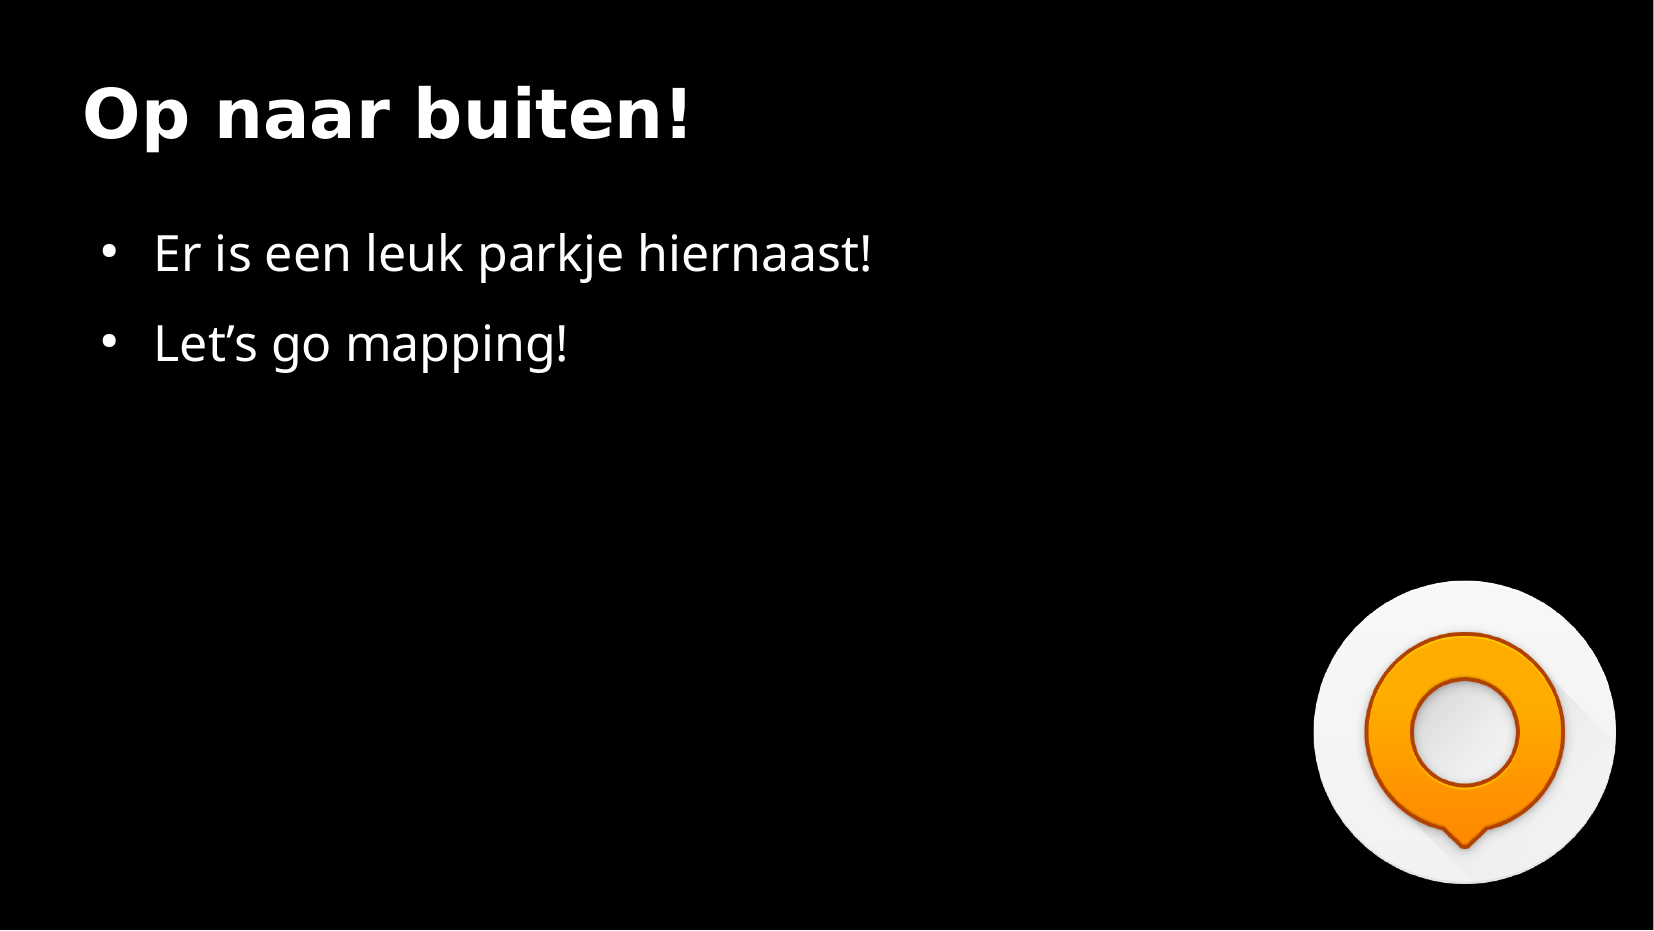

# Op naar buiten!
Er is een leuk parkje hiernaast!
Let’s go mapping!